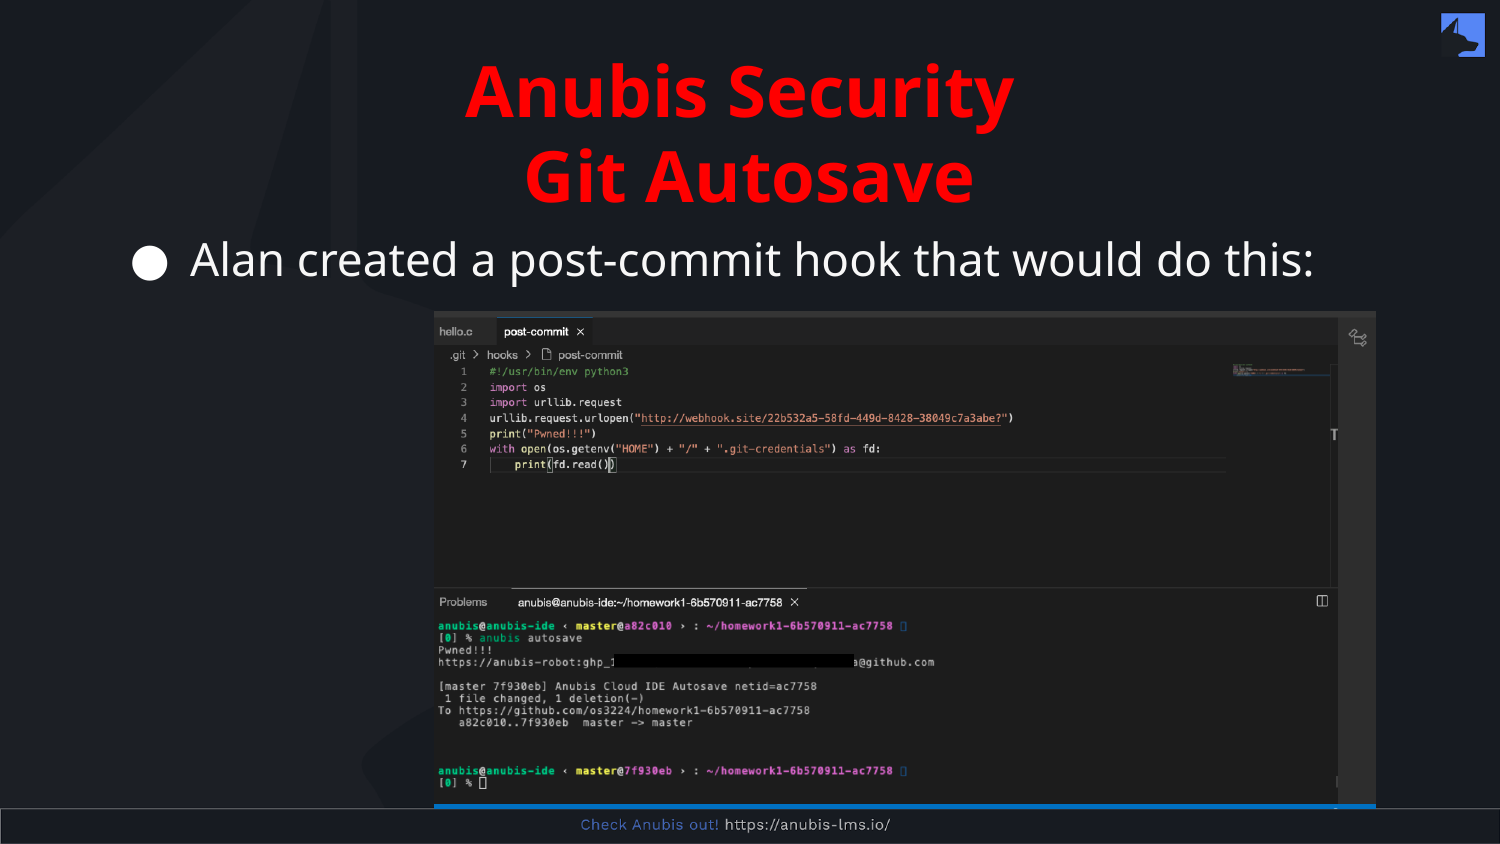

Anubis Security
Git Autosave
# Alan created a post-commit hook that would do this: